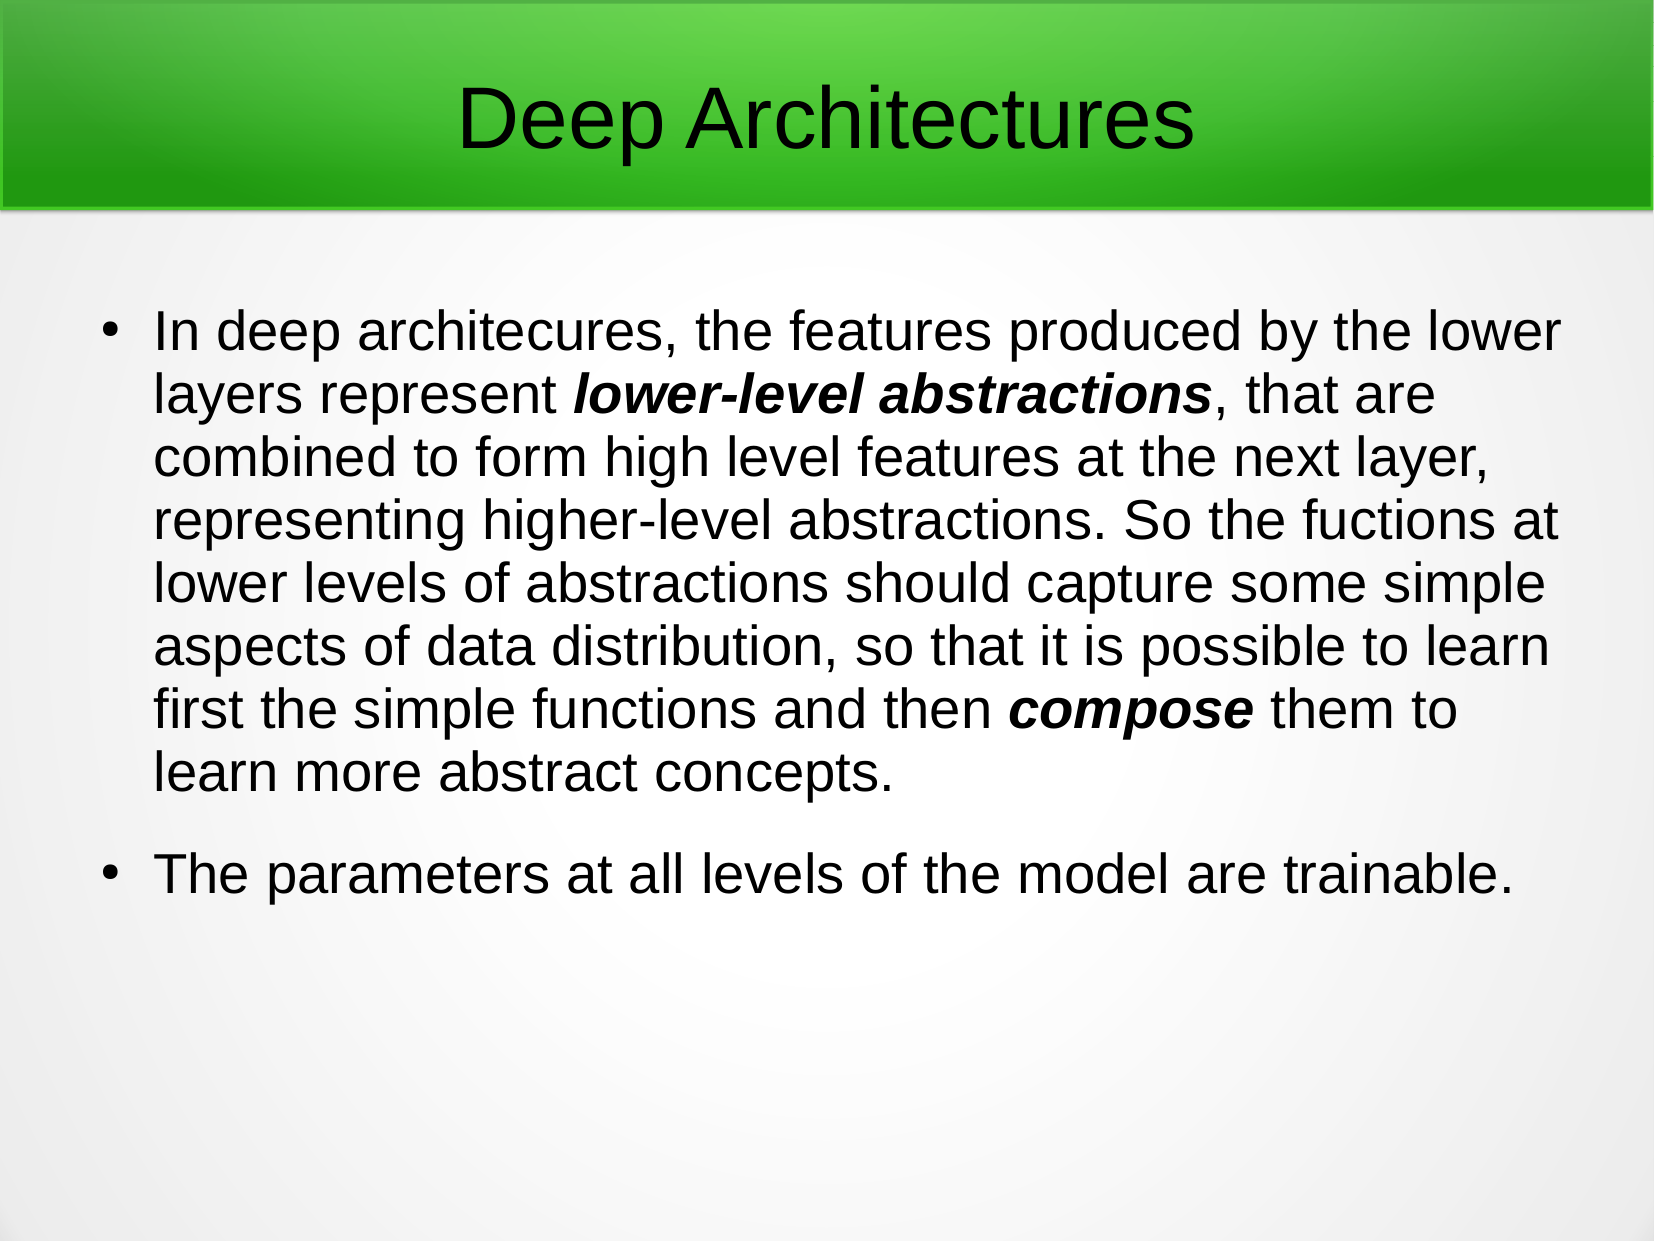

# Deep Architectures
In deep architecures, the features produced by the lower layers represent lower-level abstractions, that are combined to form high level features at the next layer, representing higher-level abstractions. So the fuctions at lower levels of abstractions should capture some simple aspects of data distribution, so that it is possible to learn first the simple functions and then compose them to learn more abstract concepts.
The parameters at all levels of the model are trainable.